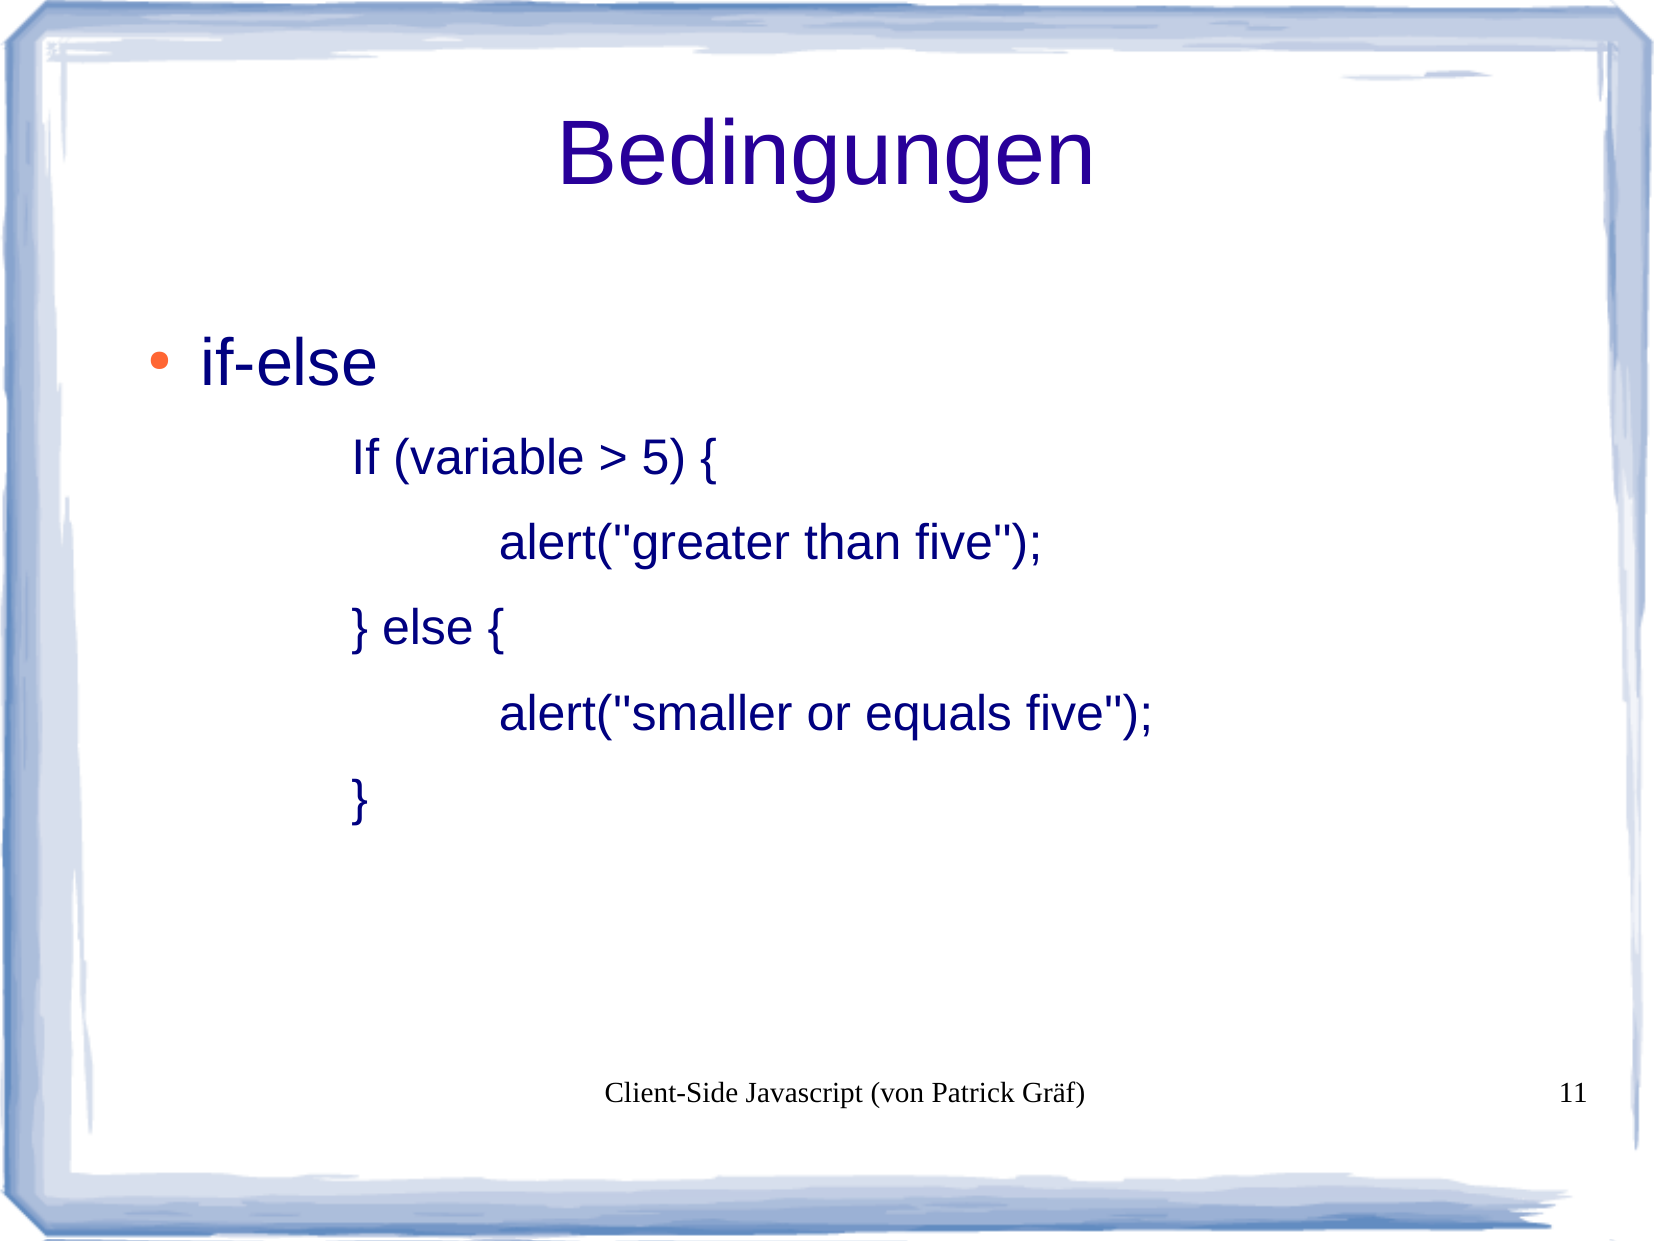

# Bedingungen
if-else
 			If (variable > 5) {
 					alert(''greater than five'');
 			} else {
 					alert(''smaller or equals five'');
 			}
Client-Side Javascript (von Patrick Gräf)
11